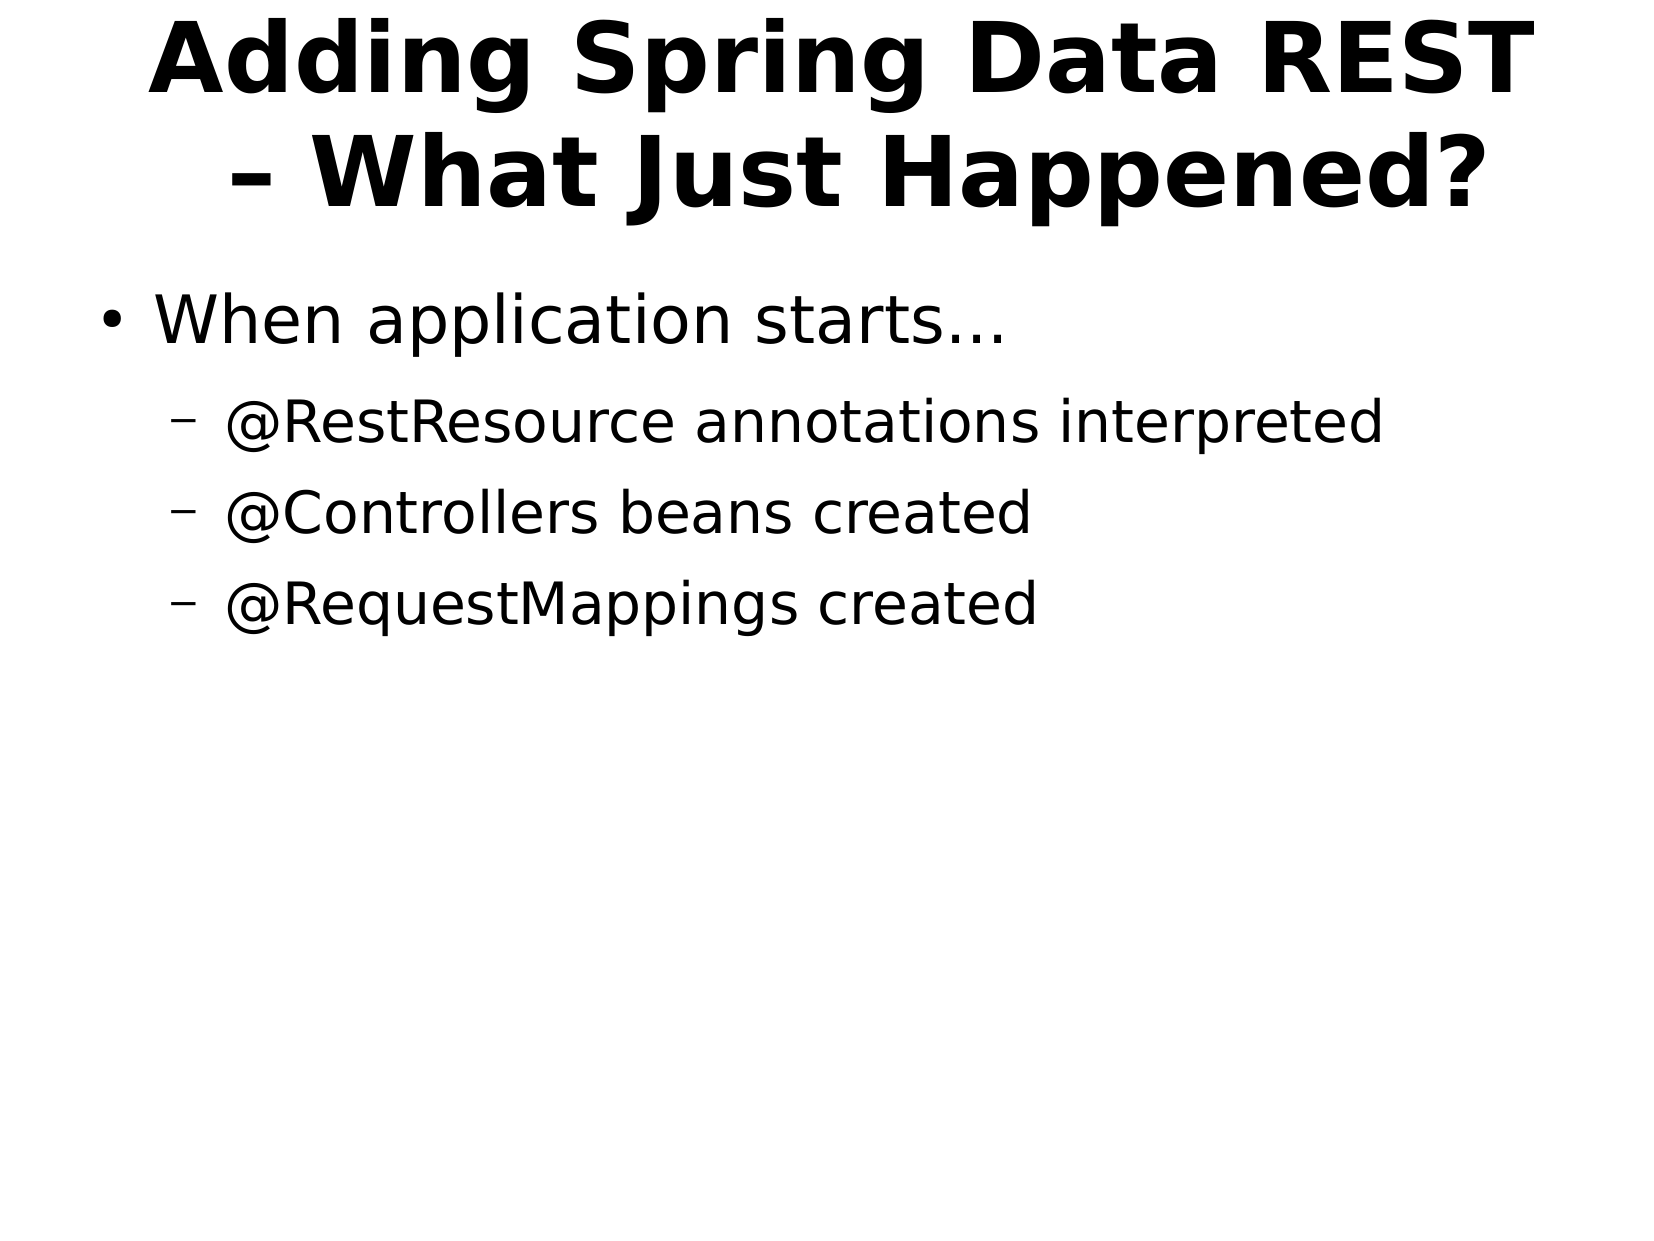

# Adding Spring Data REST – What Just Happened?
When application starts...
@RestResource annotations interpreted
@Controllers beans created
@RequestMappings created